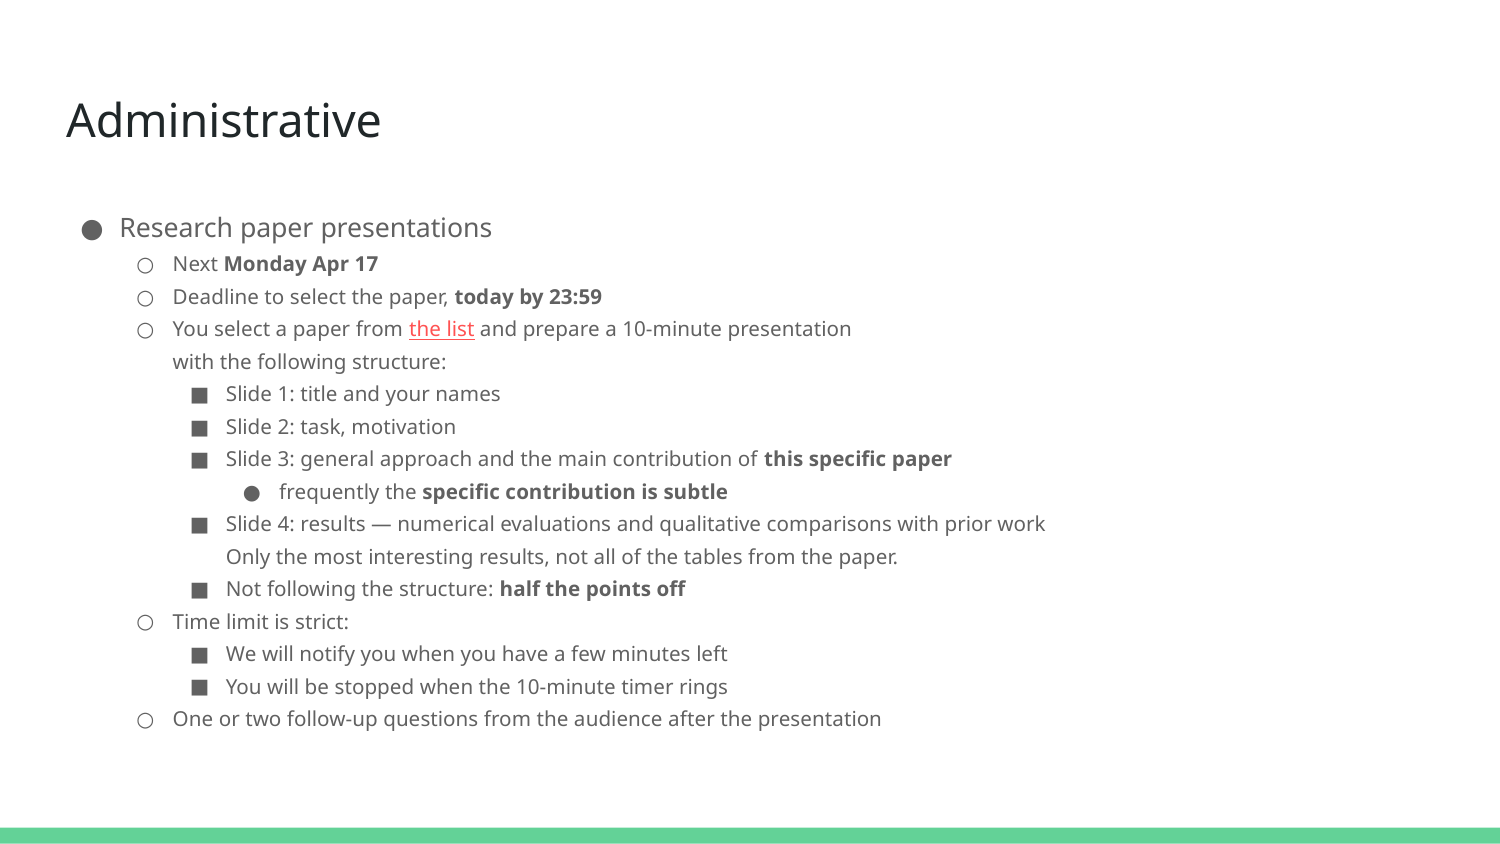

# Administrative
Research paper presentations
Next Monday Apr 17
Deadline to select the paper, today by 23:59
You select a paper from the list and prepare a 10-minute presentation
with the following structure:
Slide 1: title and your names
Slide 2: task, motivation
Slide 3: general approach and the main contribution of this specific paper
frequently the specific contribution is subtle
Slide 4: results — numerical evaluations and qualitative comparisons with prior work
Only the most interesting results, not all of the tables from the paper.
Not following the structure: half the points off
Time limit is strict:
We will notify you when you have a few minutes left
You will be stopped when the 10-minute timer rings
One or two follow-up questions from the audience after the presentation